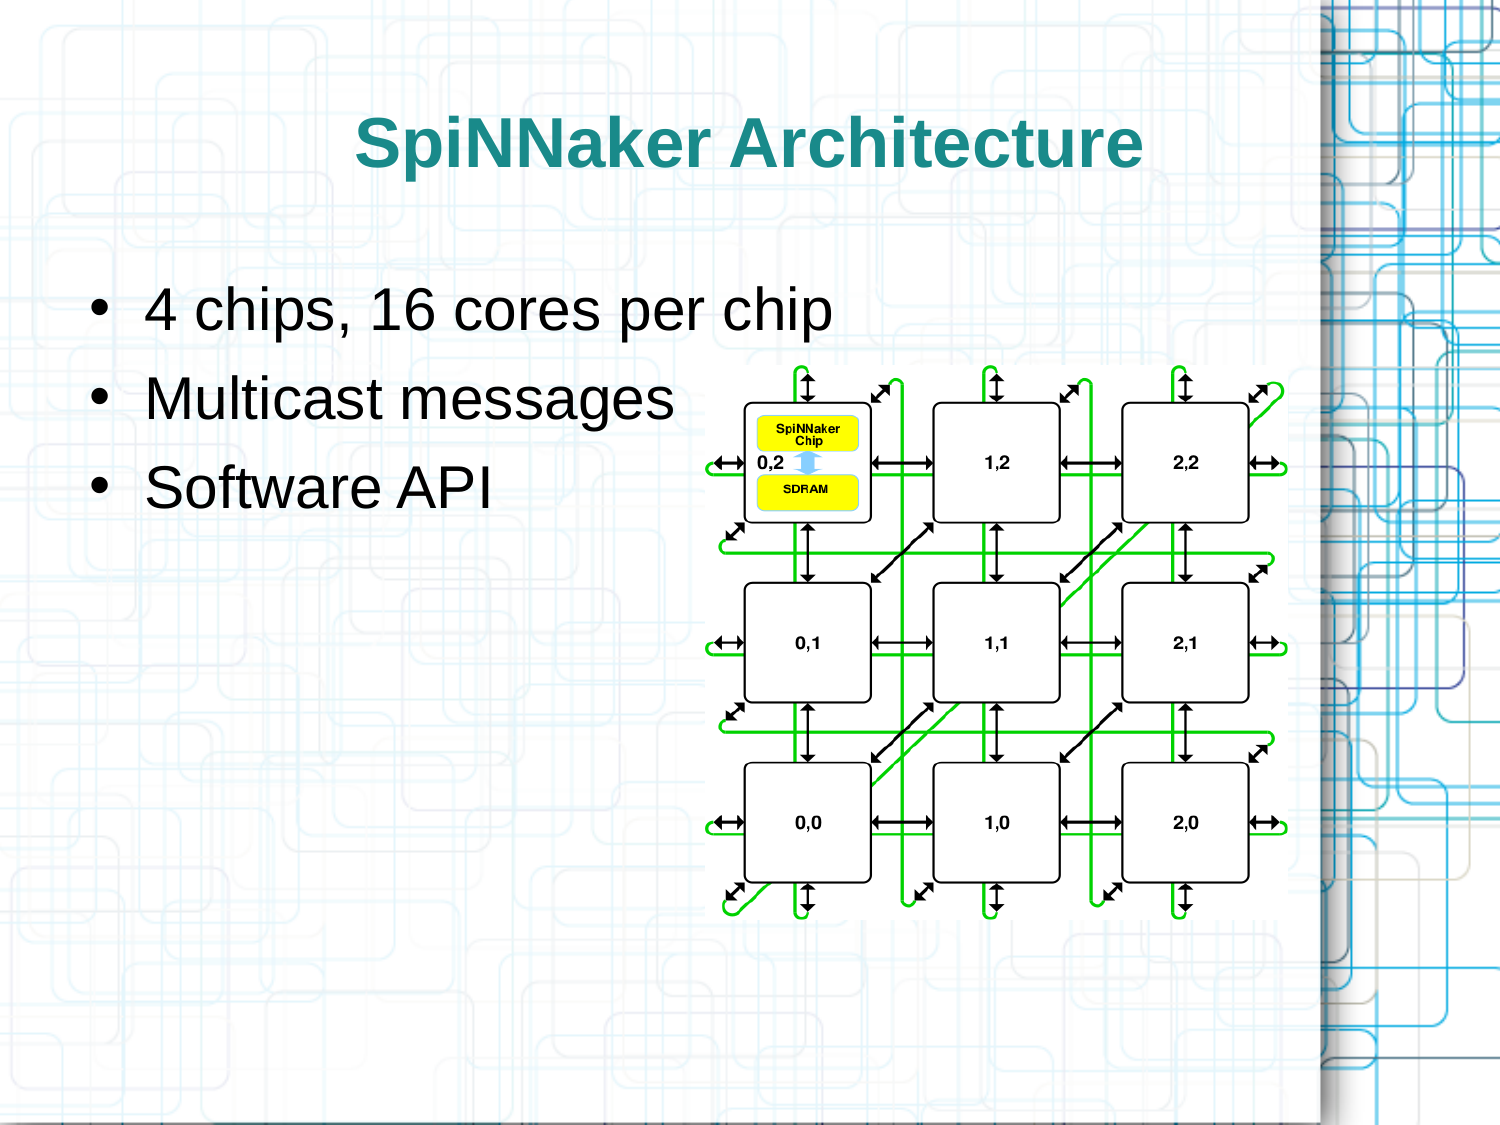

# SpiNNaker Architecture
4 chips, 16 cores per chip
Multicast messages
Software API